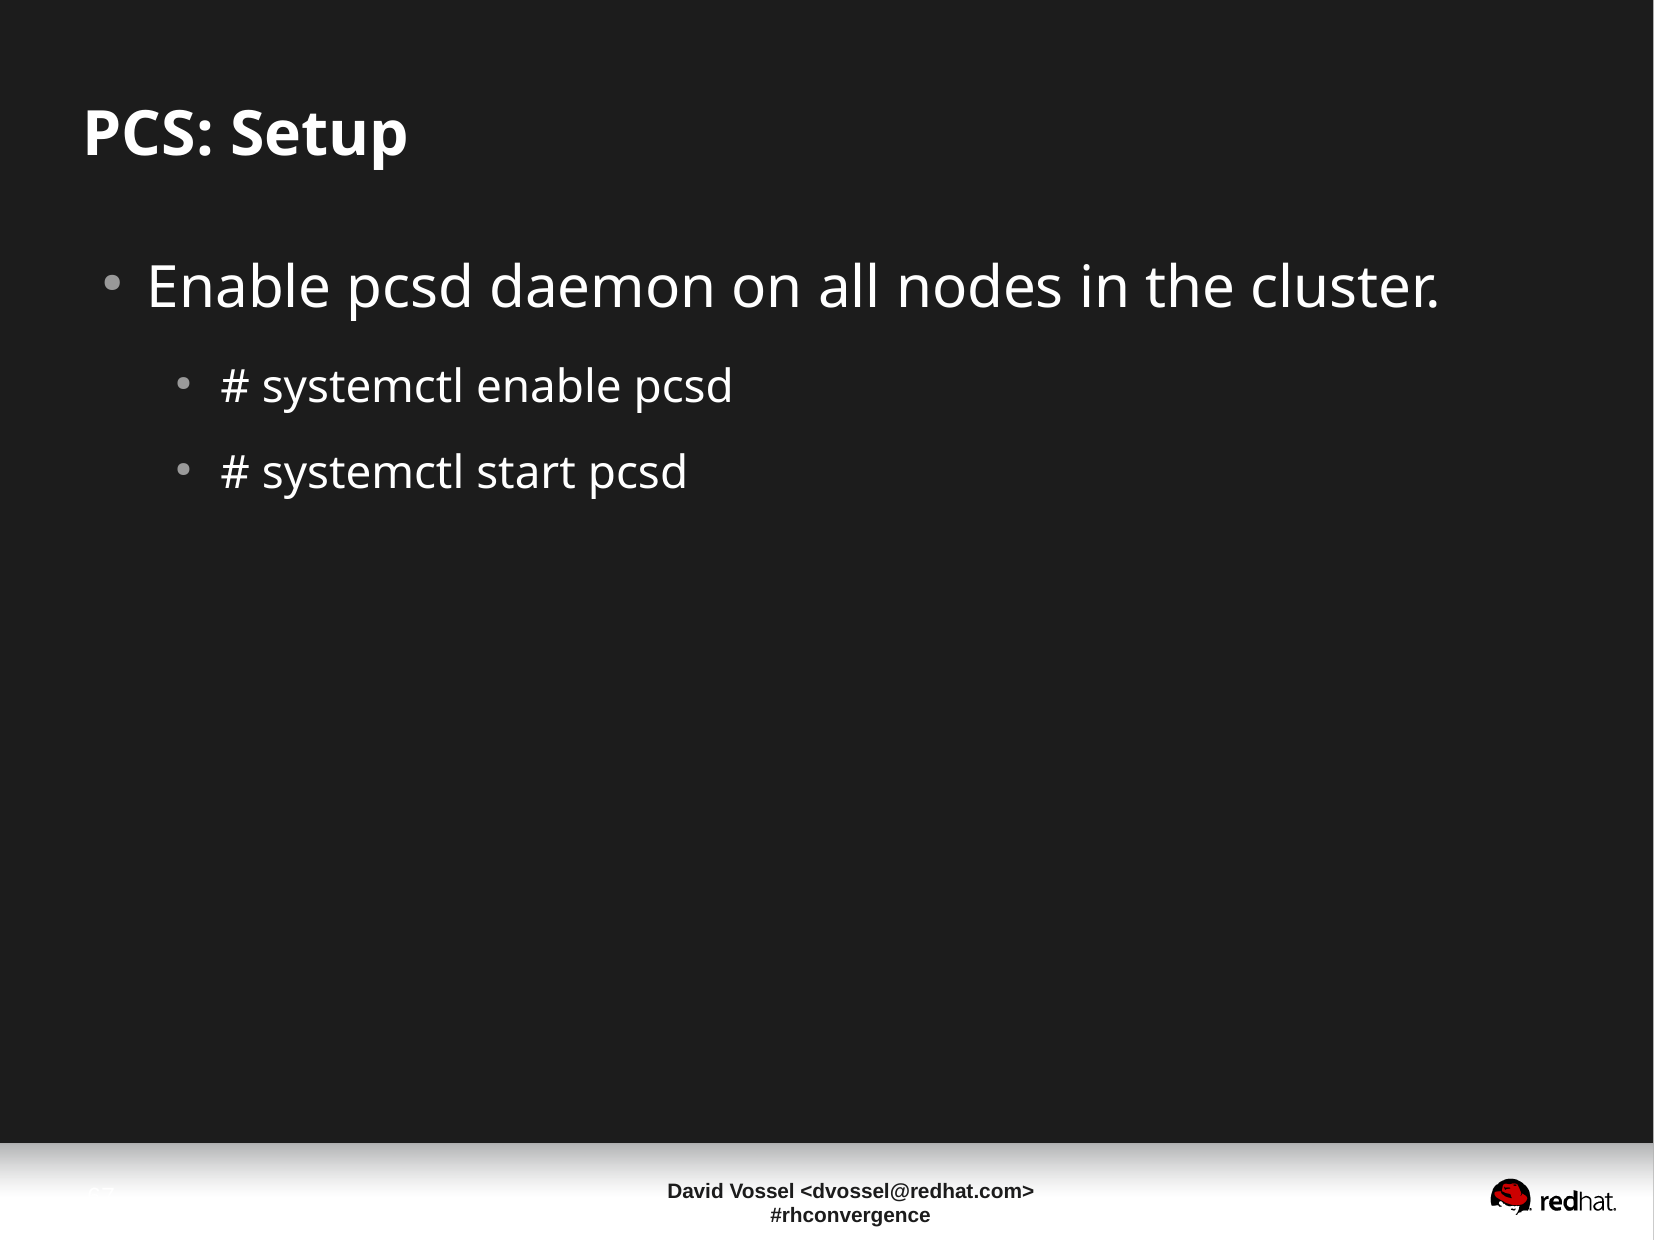

# PCS: Setup
Enable pcsd daemon on all nodes in the cluster.
# systemctl enable pcsd
# systemctl start pcsd